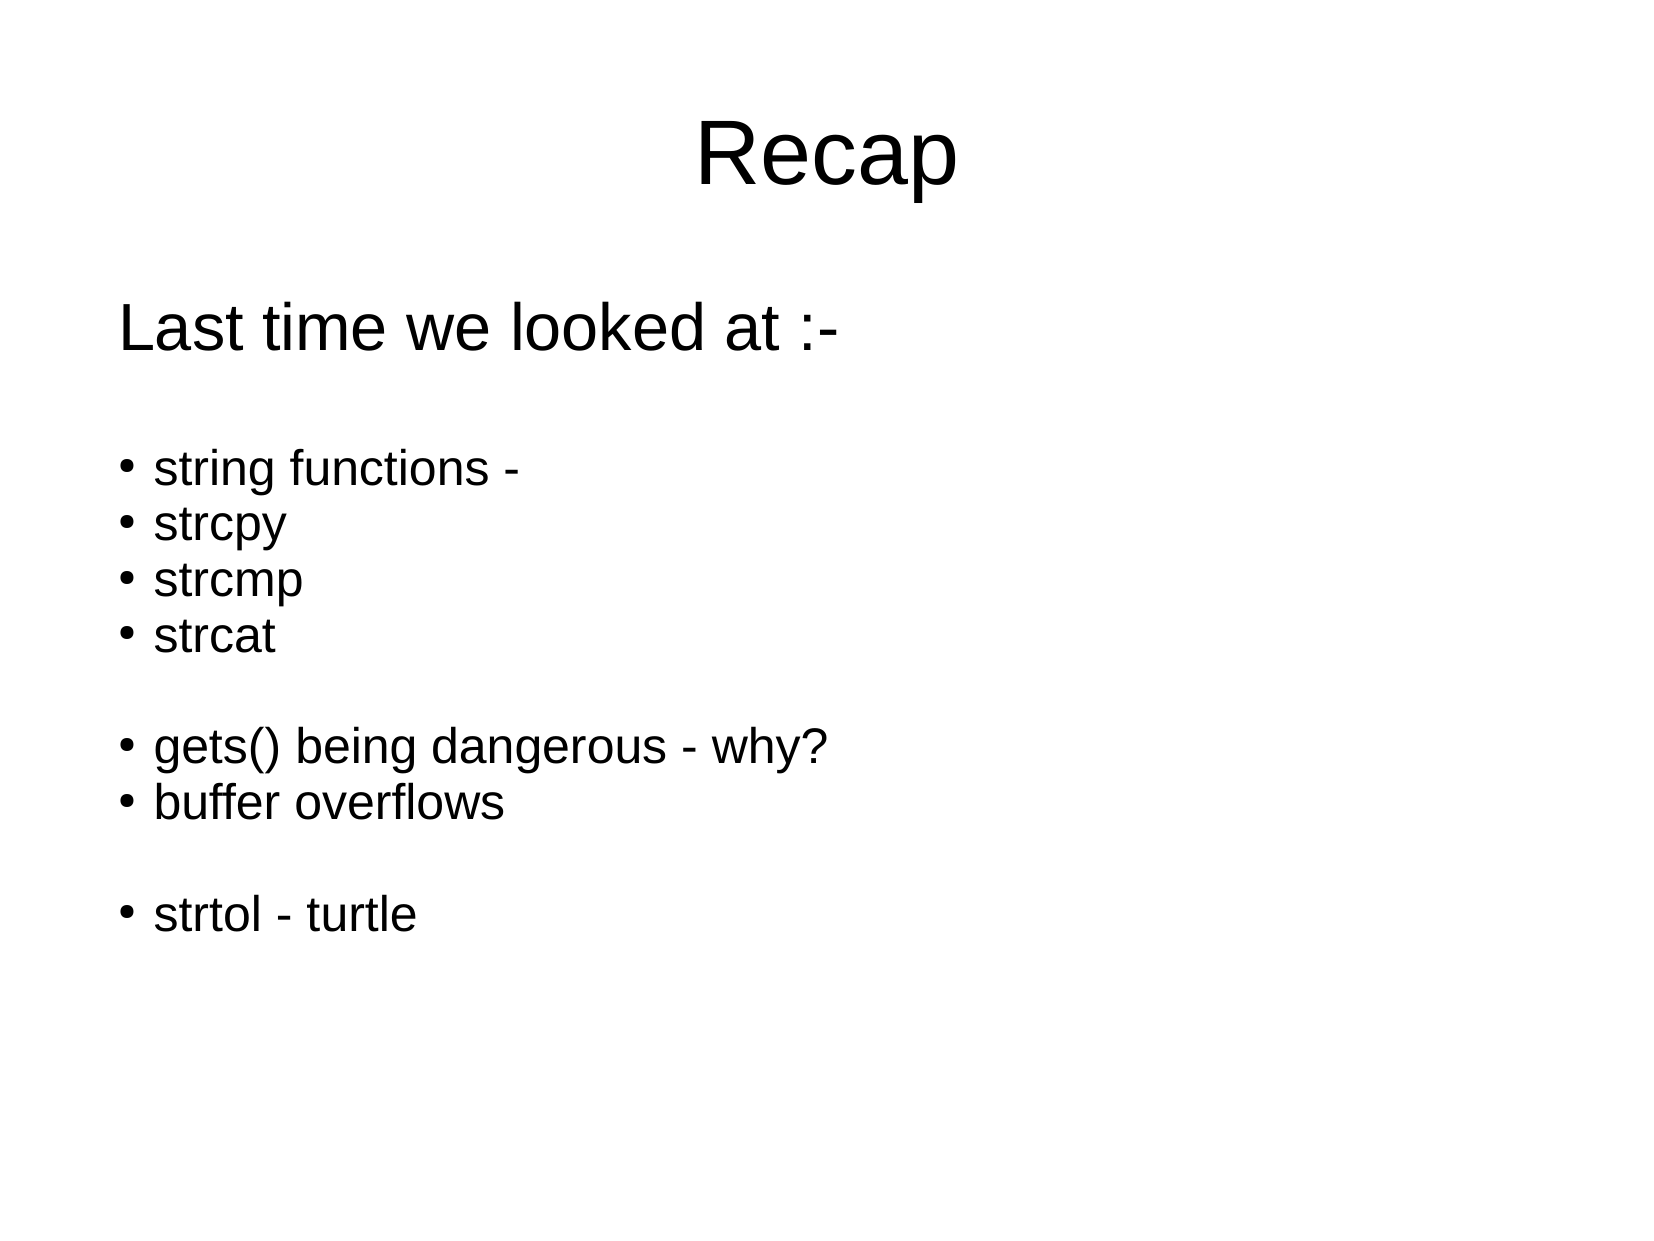

# Recap
Last time we looked at :-
string functions -
strcpy
strcmp
strcat
gets() being dangerous - why?
buffer overflows
strtol - turtle